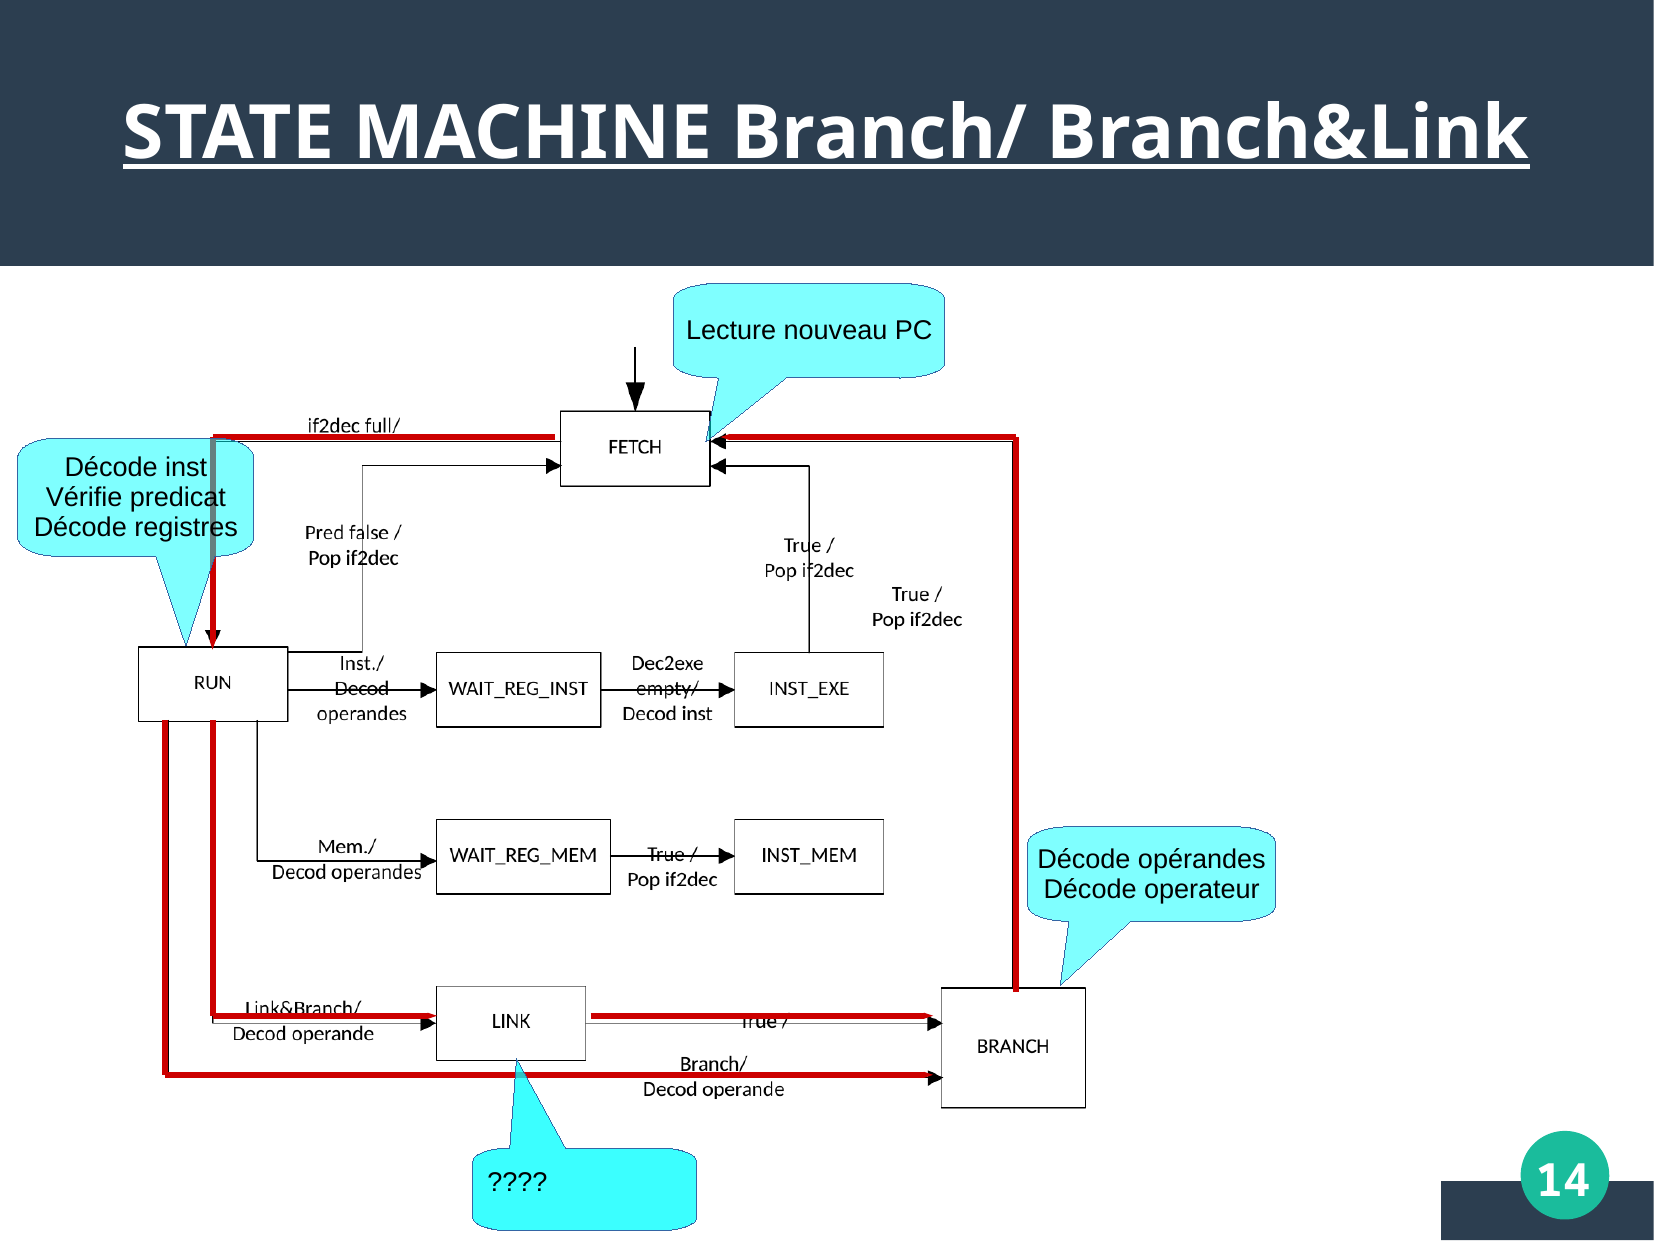

# STATE MACHINE Branch/ Branch&Link
Lecture nouveau PC
Décode inst
Vérifie predicat
Décode registres
Décode opérandes
Décode operateur
14
????